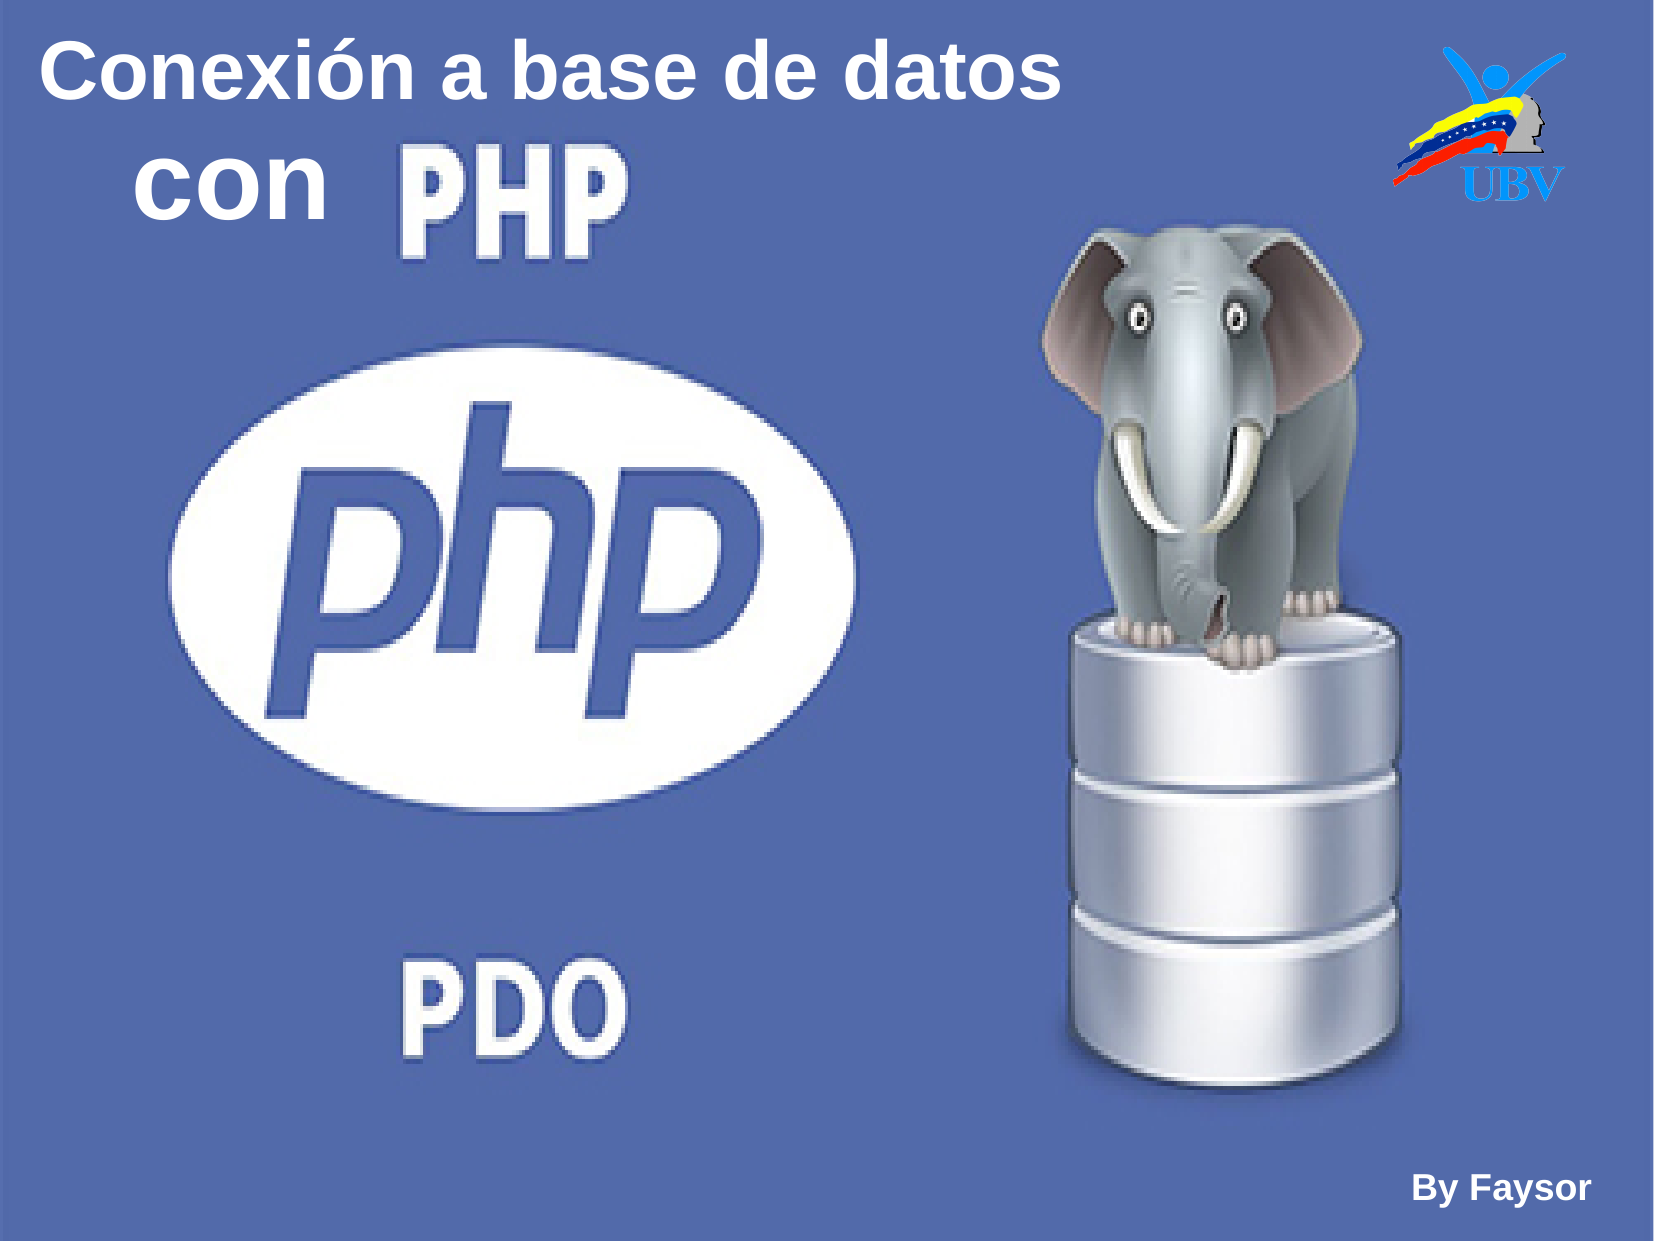

Conexión a base de datos
 con
By Faysor